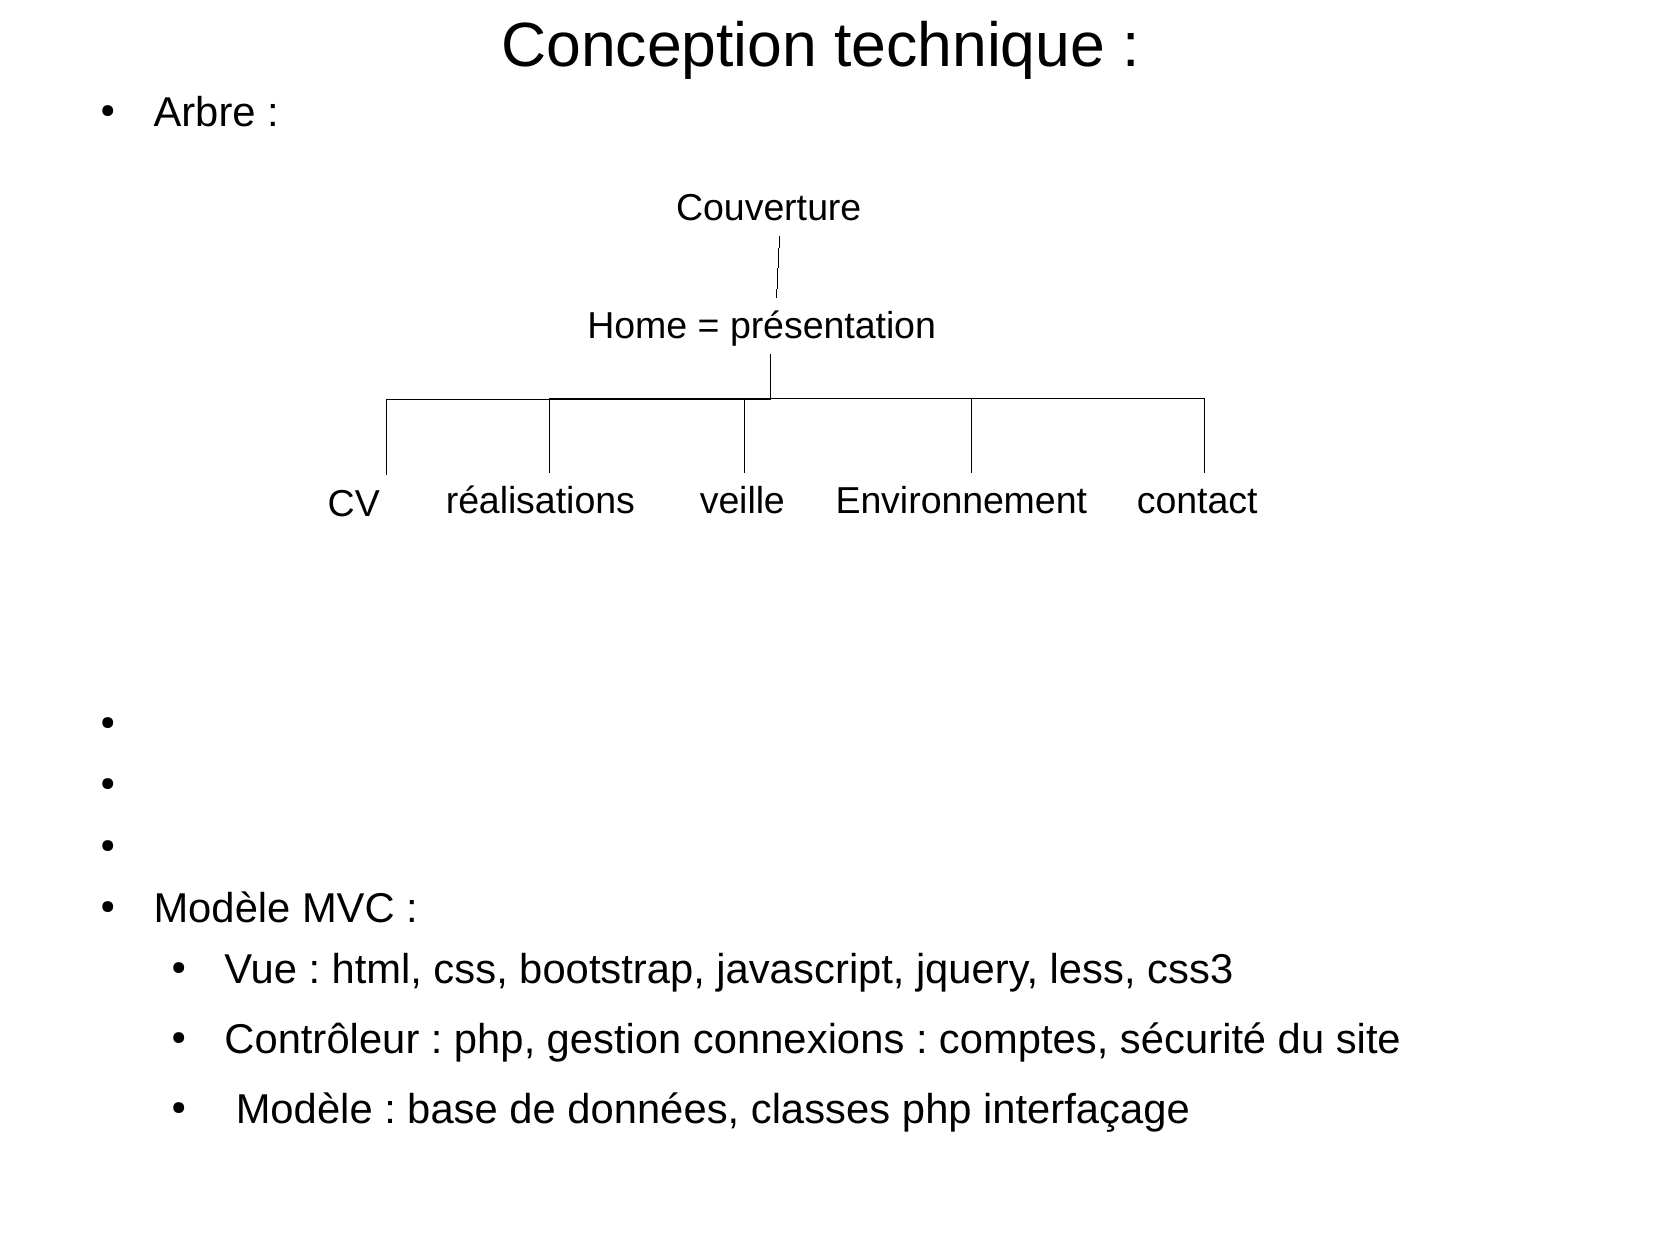

# Conception technique :
Arbre :
Modèle MVC :
Vue : html, css, bootstrap, javascript, jquery, less, css3
Contrôleur : php, gestion connexions : comptes, sécurité du site
 Modèle : base de données, classes php interfaçage
Couverture
Home = présentation
réalisations
veille
Environnement
contact
CV